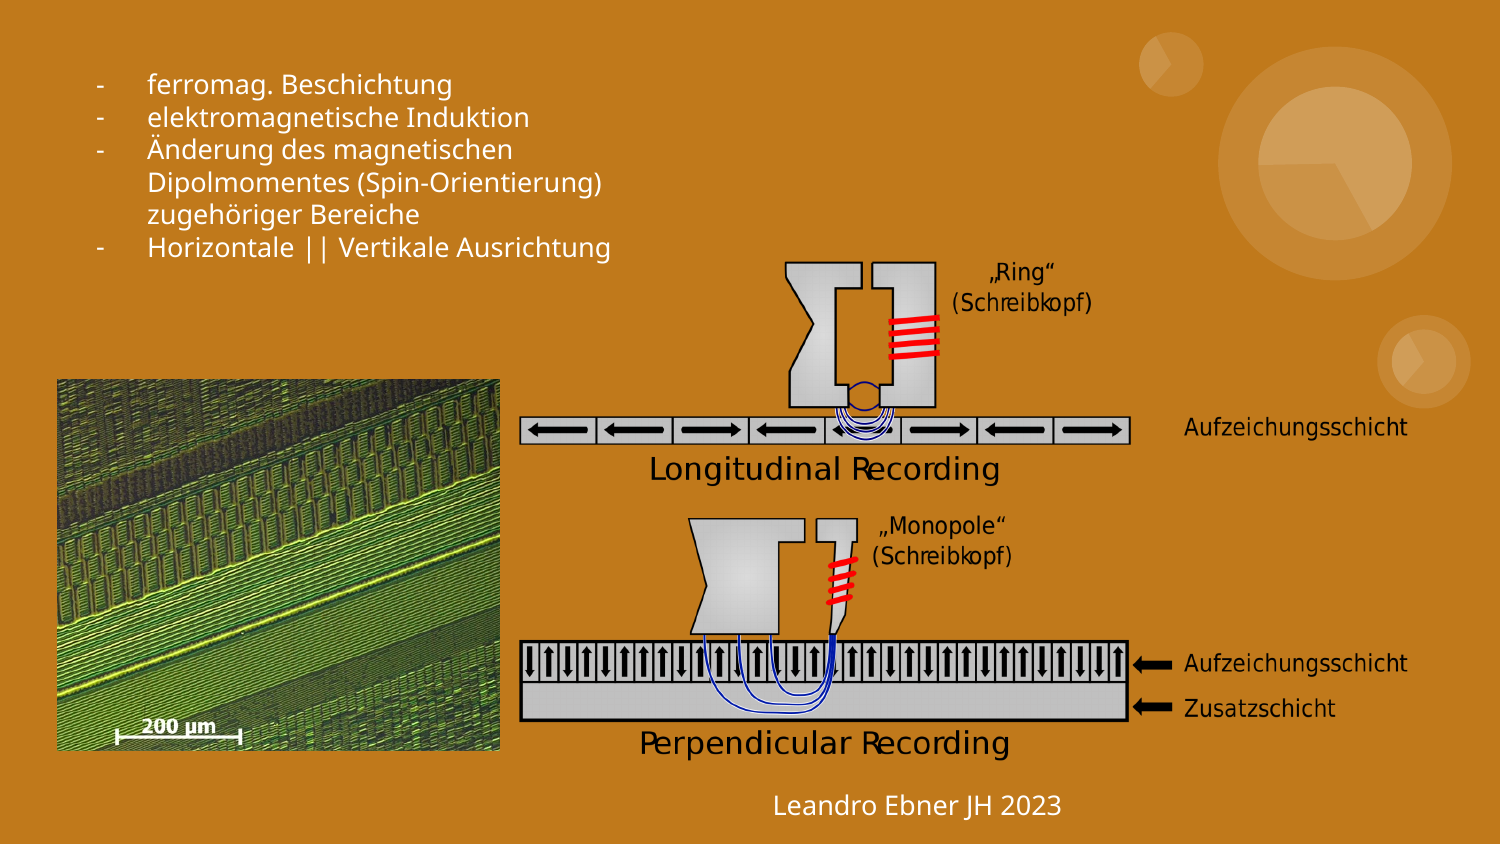

ferromag. Beschichtung
elektromagnetische Induktion
Änderung des magnetischen Dipolmomentes (Spin-Orientierung) zugehöriger Bereiche
Horizontale || Vertikale Ausrichtung